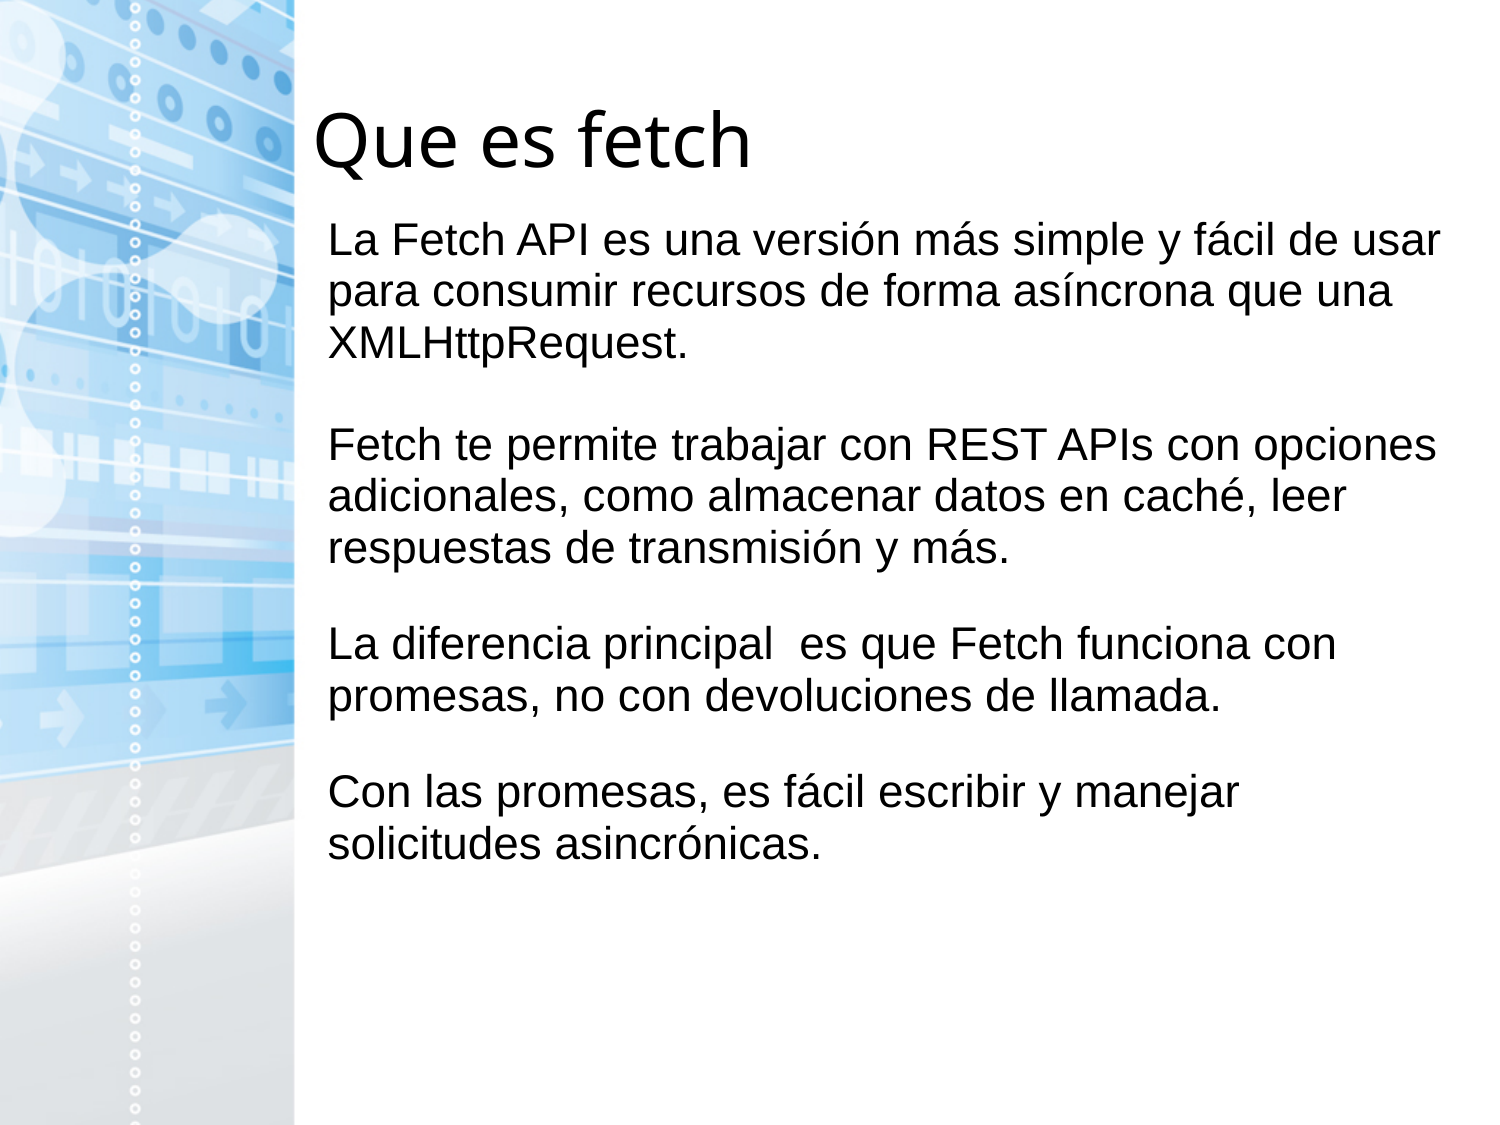

# Que es fetch
La Fetch API es una versión más simple y fácil de usar para consumir recursos de forma asíncrona que una XMLHttpRequest.
Fetch te permite trabajar con REST APIs con opciones adicionales, como almacenar datos en caché, leer respuestas de transmisión y más.
La diferencia principal es que Fetch funciona con promesas, no con devoluciones de llamada.
Con las promesas, es fácil escribir y manejar solicitudes asincrónicas.